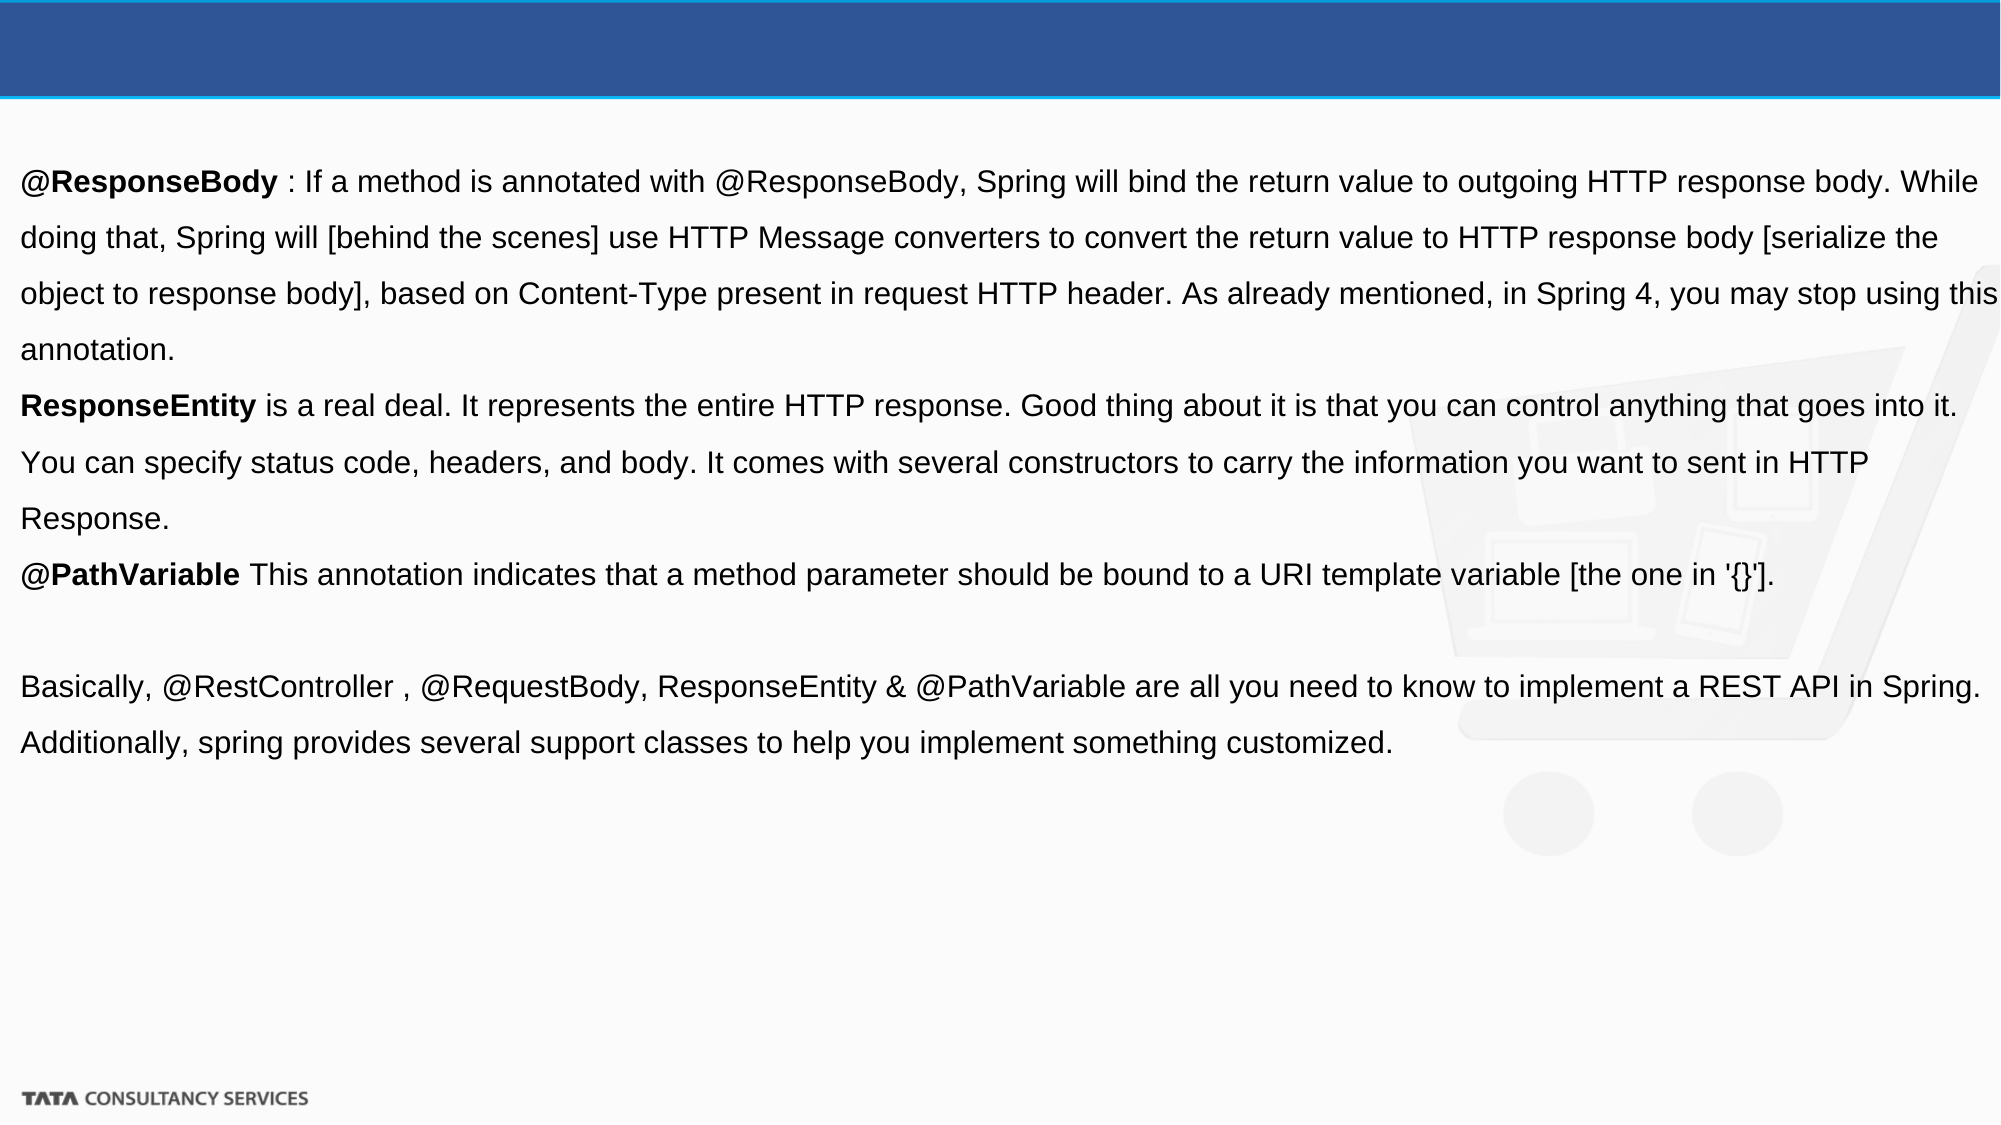

@ResponseBody : If a method is annotated with @ResponseBody, Spring will bind the return value to outgoing HTTP response body. While doing that, Spring will [behind the scenes] use HTTP Message converters to convert the return value to HTTP response body [serialize the object to response body], based on Content-Type present in request HTTP header. As already mentioned, in Spring 4, you may stop using this annotation.
ResponseEntity is a real deal. It represents the entire HTTP response. Good thing about it is that you can control anything that goes into it. You can specify status code, headers, and body. It comes with several constructors to carry the information you want to sent in HTTP Response.
@PathVariable This annotation indicates that a method parameter should be bound to a URI template variable [the one in '{}'].
Basically, @RestController , @RequestBody, ResponseEntity & @PathVariable are all you need to know to implement a REST API in Spring. Additionally, spring provides several support classes to help you implement something customized.